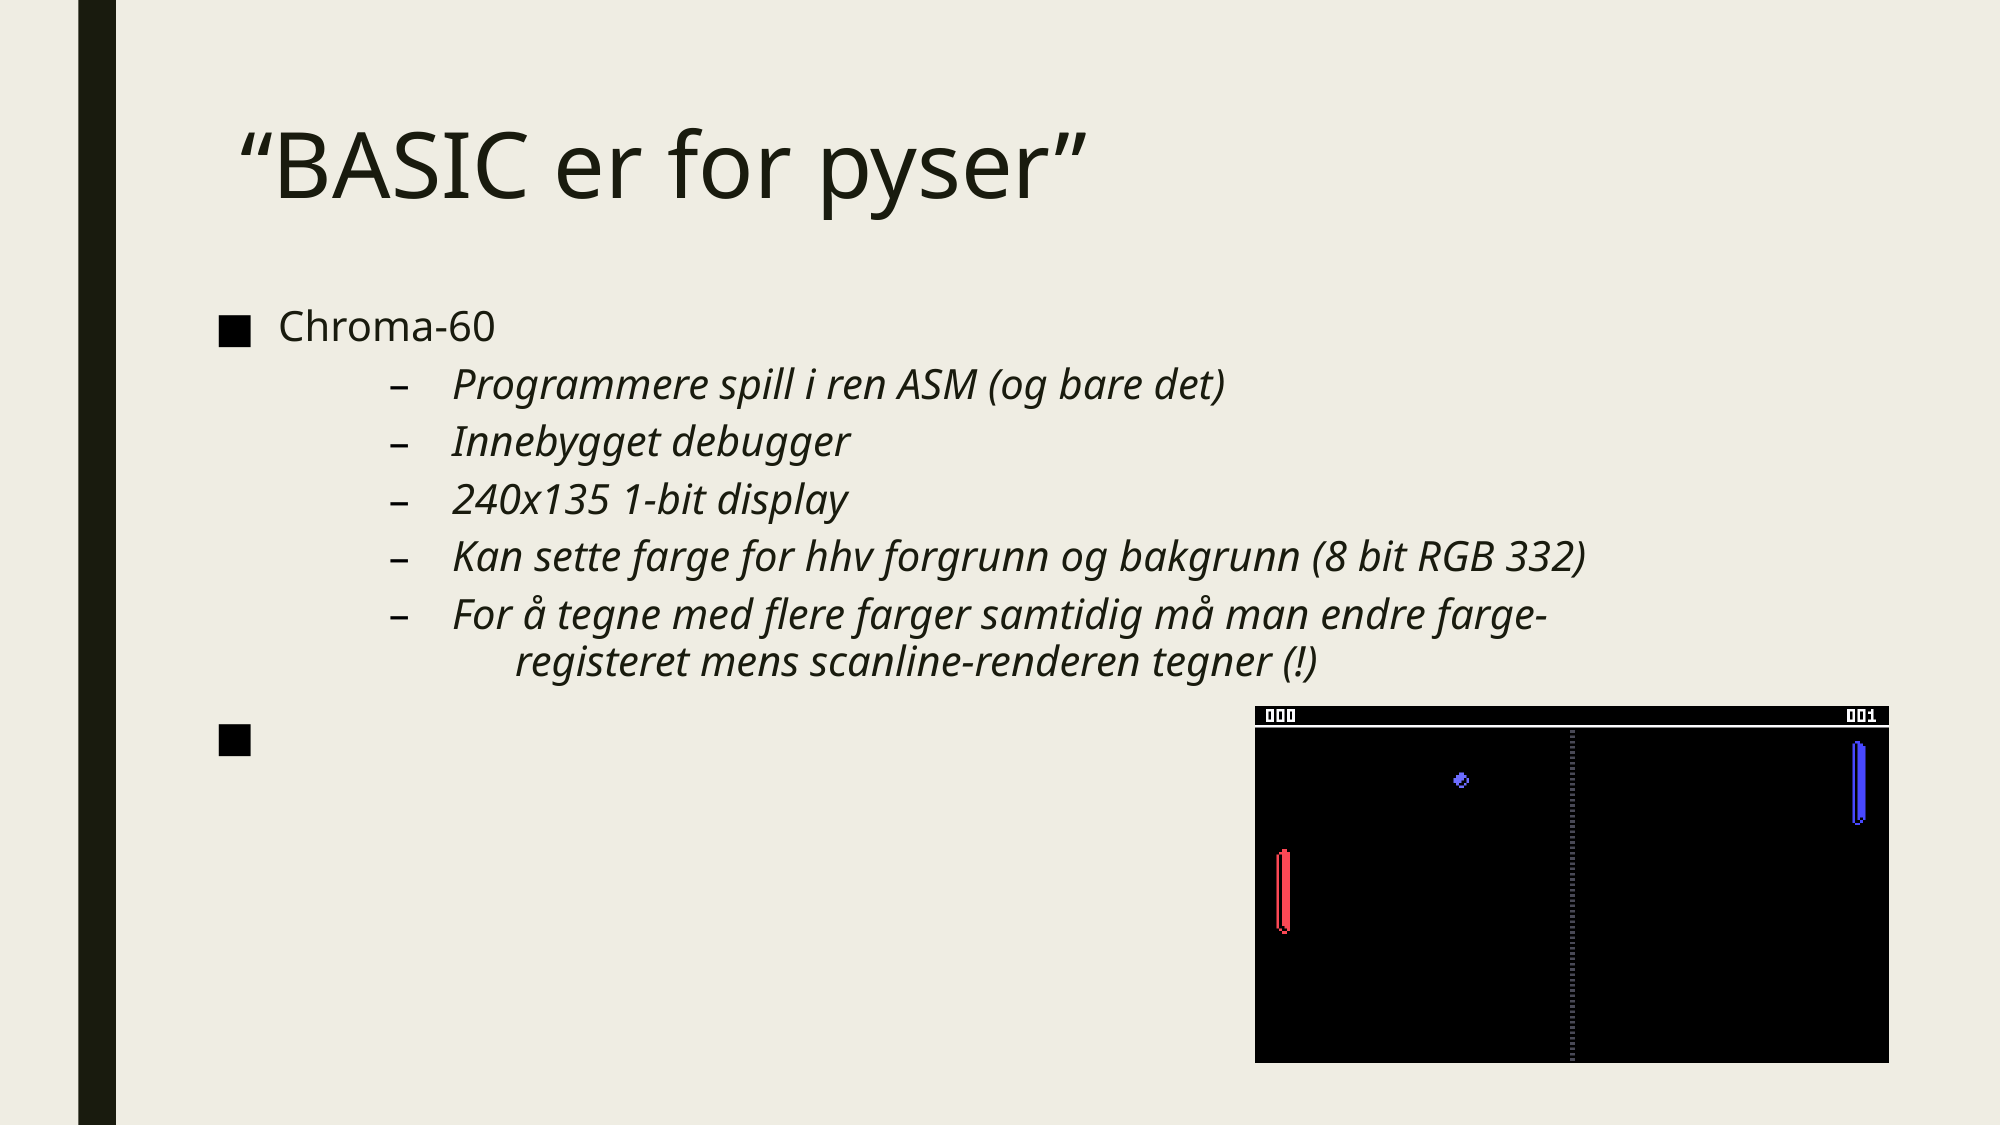

# “BASIC er for pyser”
Chroma-60
Programmere spill i ren ASM (og bare det)
Innebygget debugger
240x135 1-bit display
Kan sette farge for hhv forgrunn og bakgrunn (8 bit RGB 332)
For å tegne med flere farger samtidig må man endre farge-registeret mens scanline-renderen tegner (!)